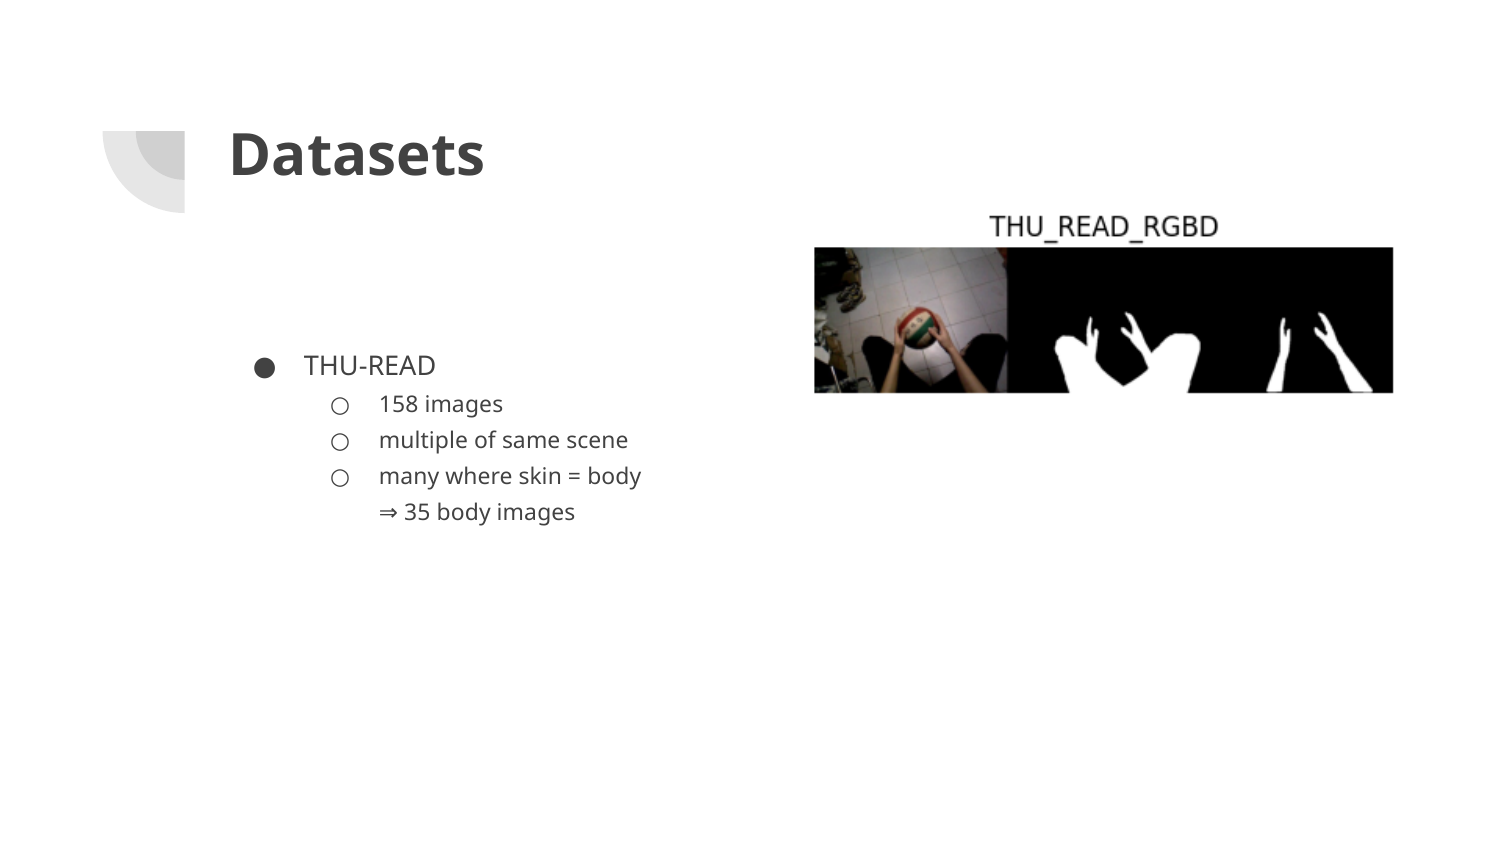

# Datasets
THU-READ
158 images
multiple of same scene
many where skin = body
⇒ 35 body images